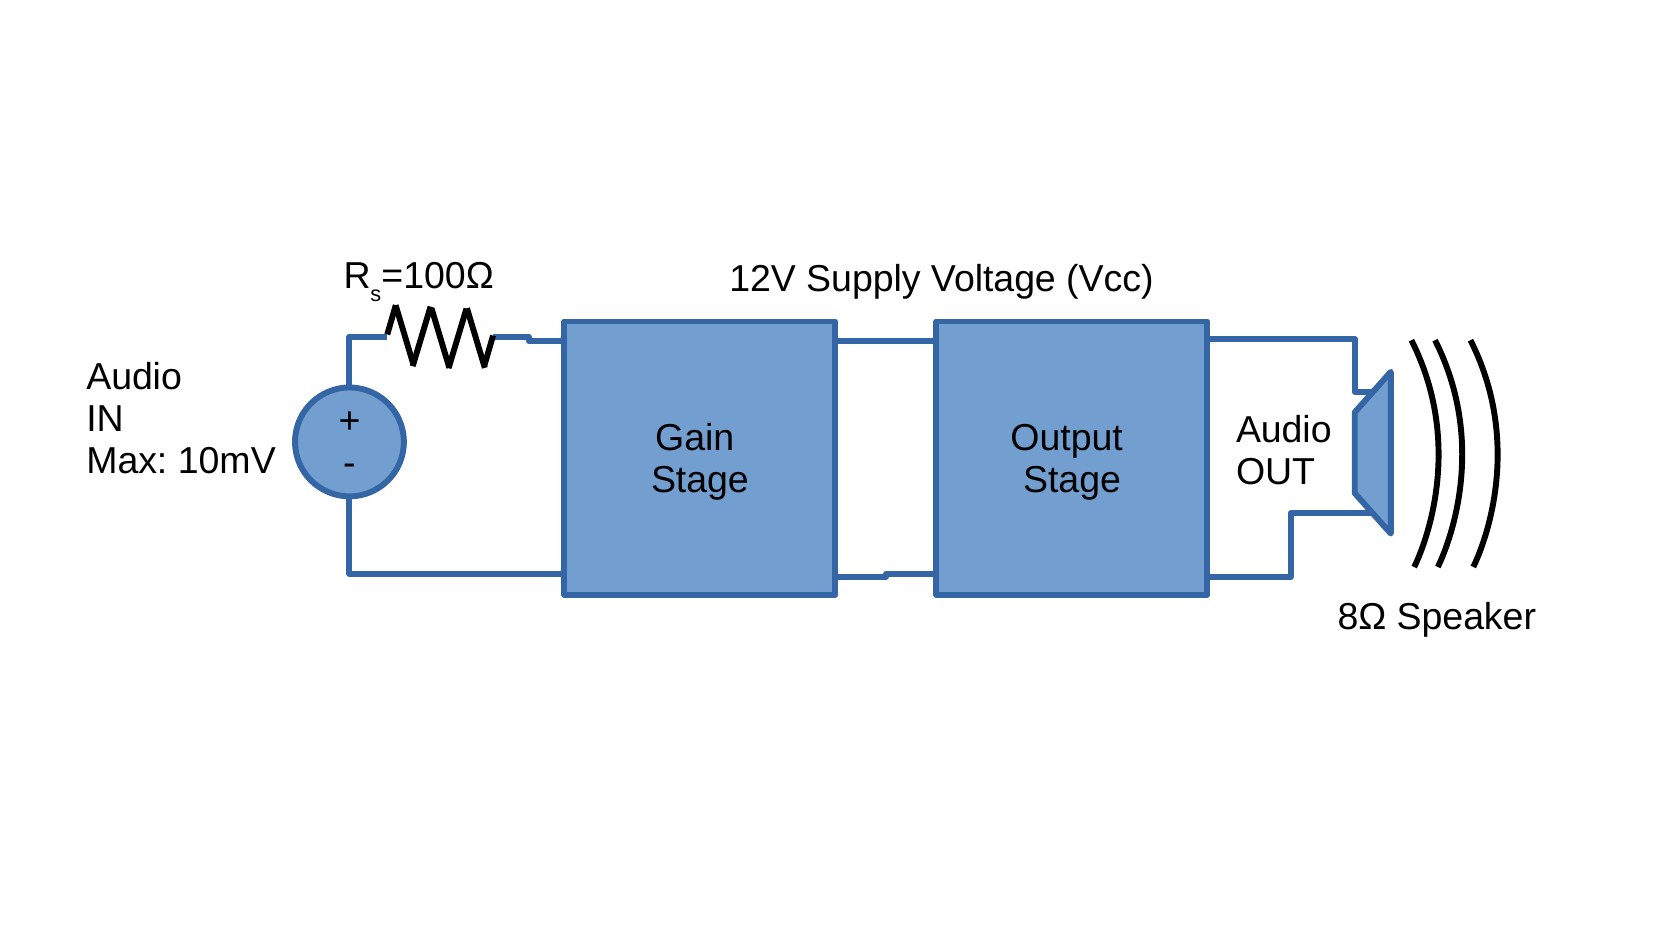

Rs=100Ω
12V Supply Voltage (Vcc)
Gain
Stage
Output
Stage
Audio
IN
Max: 10mV
+
-
Audio
OUT
8Ω Speaker